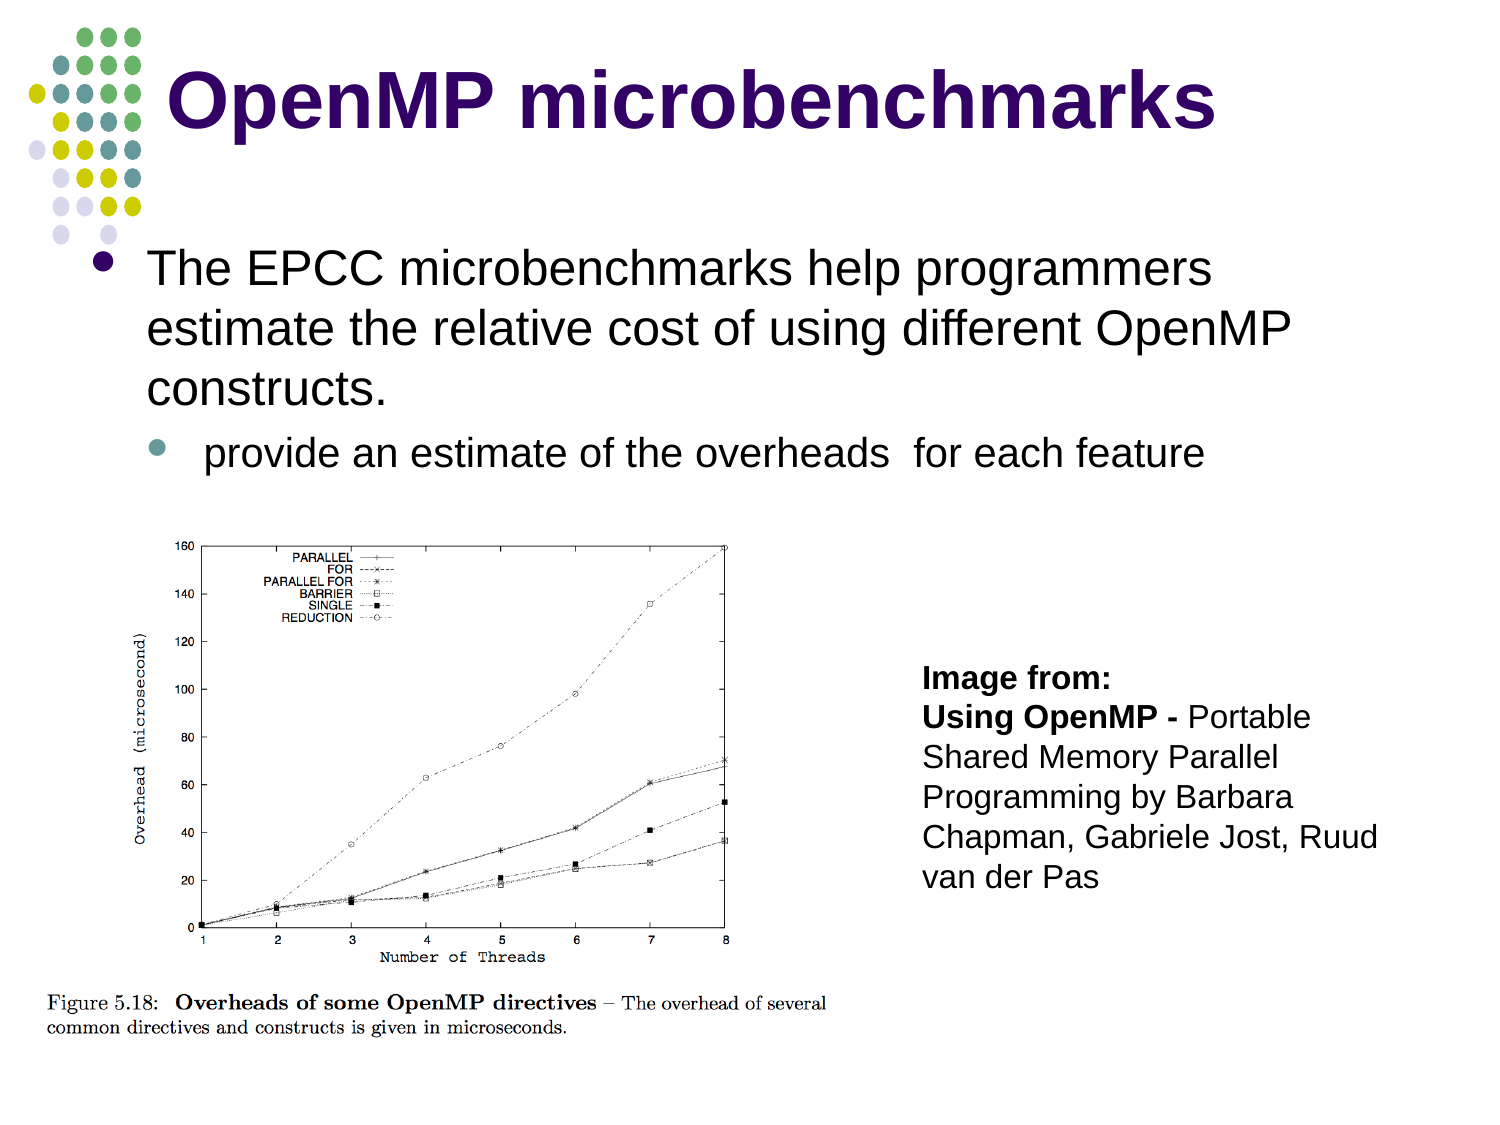

# OpenMP microbenchmarks
The EPCC microbenchmarks help programmers estimate the relative cost of using different OpenMP constructs.
provide an estimate of the overheads for each feature
Image from:
Using OpenMP - Portable Shared Memory Parallel Programming by Barbara Chapman, Gabriele Jost, Ruud van der Pas